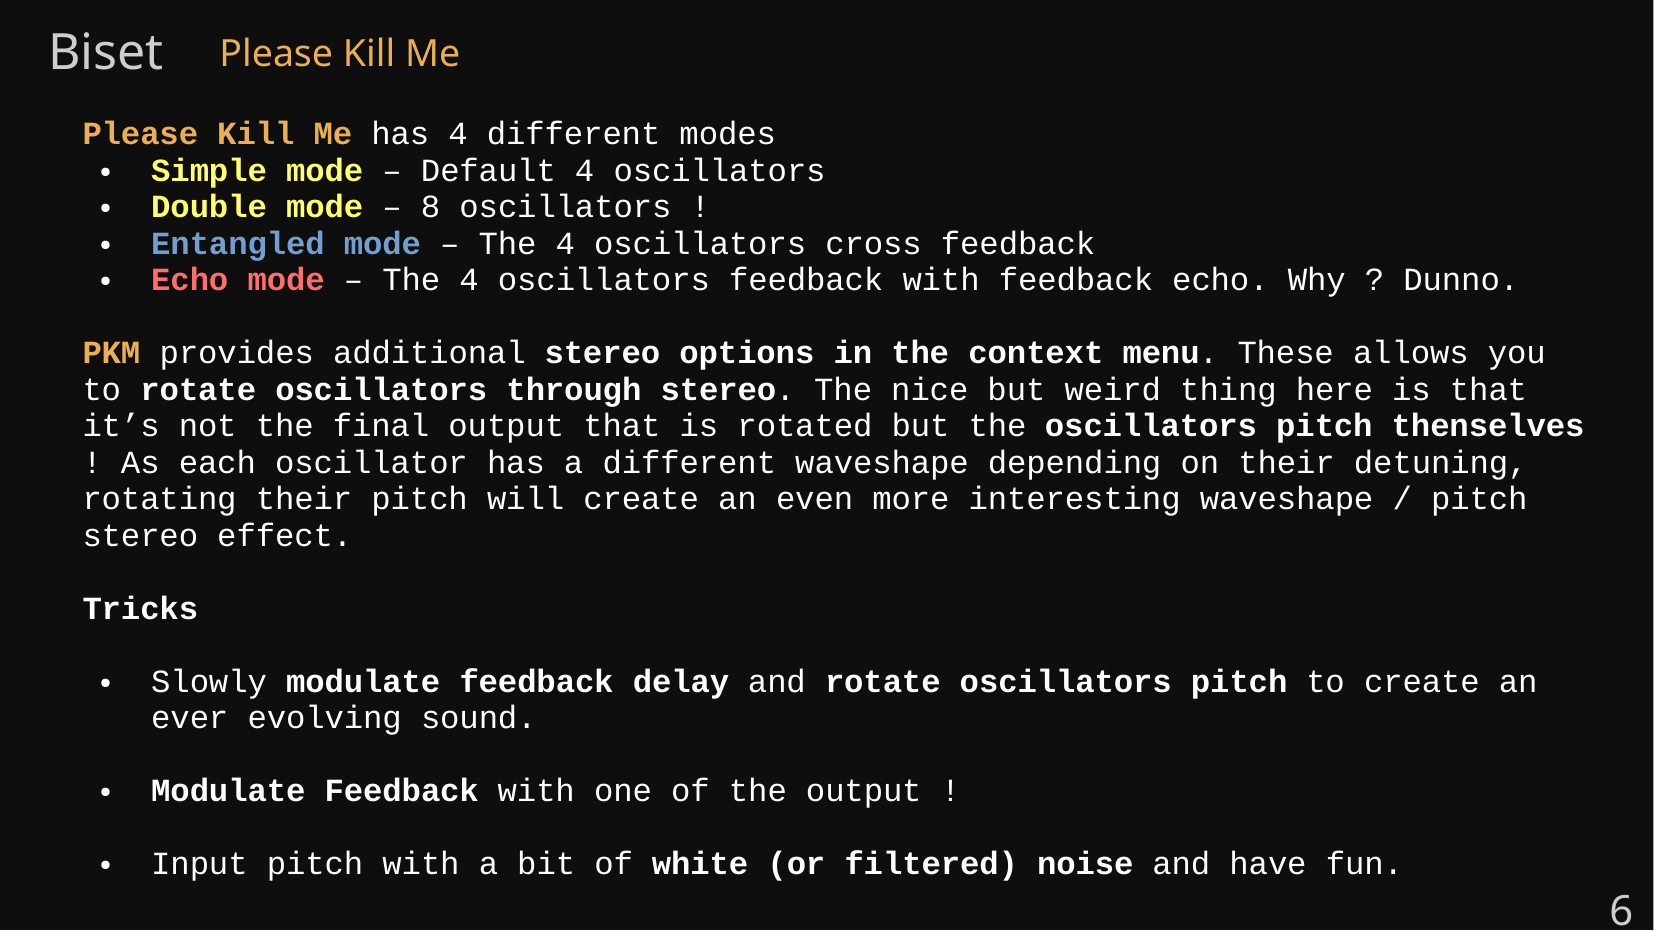

# Biset
Please Kill Me
Please Kill Me has 4 different modes
Simple mode – Default 4 oscillators
Double mode – 8 oscillators !
Entangled mode – The 4 oscillators cross feedback
Echo mode – The 4 oscillators feedback with feedback echo. Why ? Dunno.
PKM provides additional stereo options in the context menu. These allows you to rotate oscillators through stereo. The nice but weird thing here is that it’s not the final output that is rotated but the oscillators pitch thenselves ! As each oscillator has a different waveshape depending on their detuning, rotating their pitch will create an even more interesting waveshape / pitch stereo effect.
Tricks
Slowly modulate feedback delay and rotate oscillators pitch to create an ever evolving sound.
Modulate Feedback with one of the output !
Input pitch with a bit of white (or filtered) noise and have fun.
6